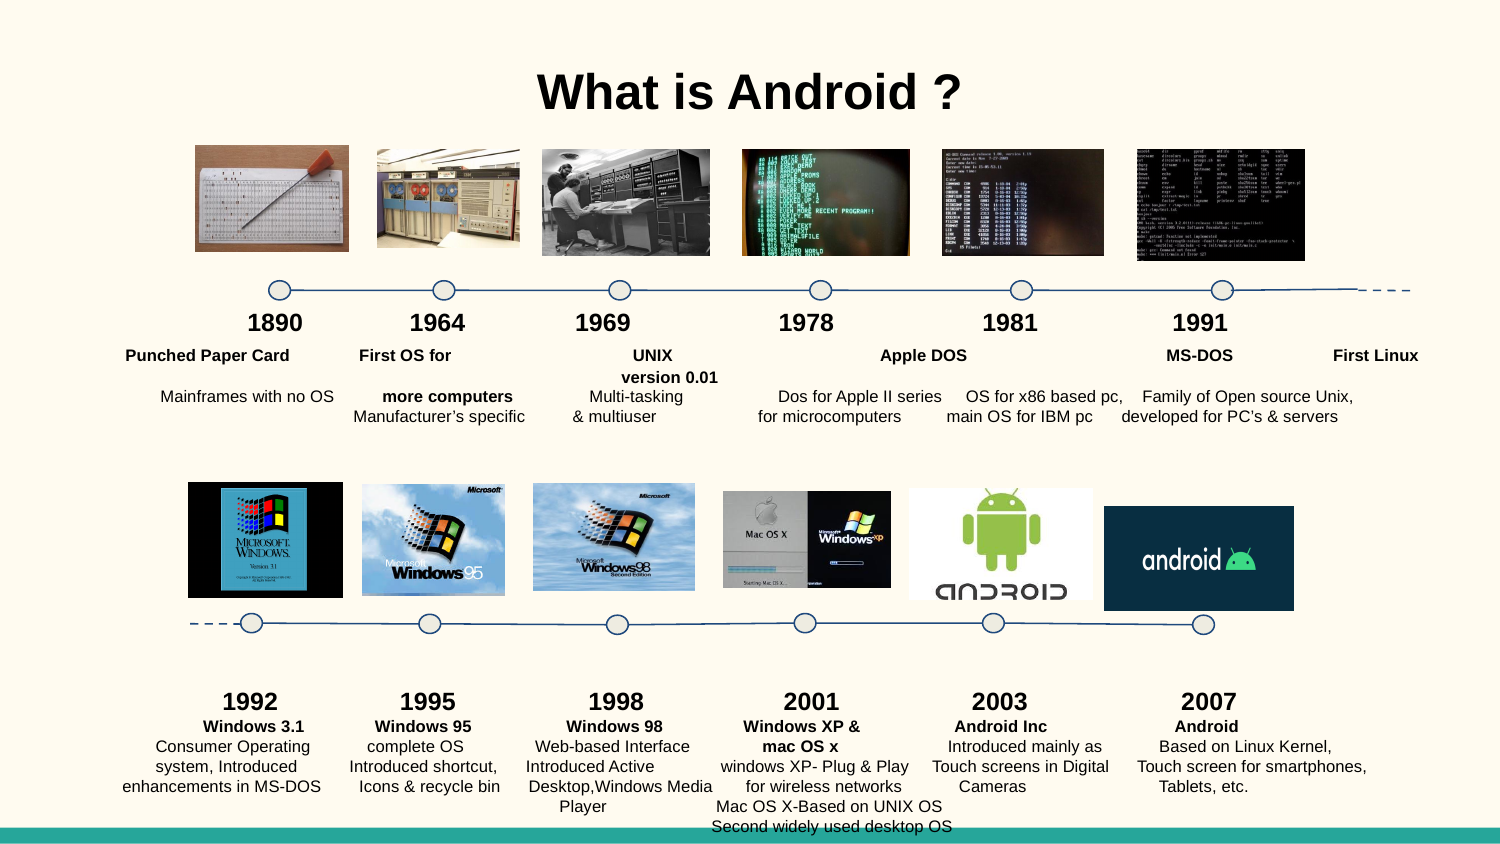

# What is Android ?
 1890	 1964		 1969		 1978	 1981		 1991
 Punched Paper Card 	 First OS for	 UNIX		 Apple DOS		 MS-DOS	 First Linux version 0.01
 Mainframes with no OS more computers Multi-tasking Dos for Apple II series OS for x86 based pc, Family of Open source Unix,
 		 Manufacturer’s specific & multiuser 	 for microcomputers 	 main OS for IBM pc developed for PC’s & servers
 1992 1995 1998 2001 2003 2007
 Windows 3.1	 Windows 95 Windows 98 Windows XP & Android Inc Android
 Consumer Operating complete OS Web-based Interface mac OS x Introduced mainly as Based on Linux Kernel,
 system, Introduced Introduced shortcut, Introduced Active windows XP- Plug & Play Touch screens in Digital Touch screen for smartphones,
 enhancements in MS-DOS Icons & recycle bin Desktop,Windows Media for wireless networks Cameras Tablets, etc.
 Player Mac OS X-Based on UNIX OS
 Second widely used desktop OS